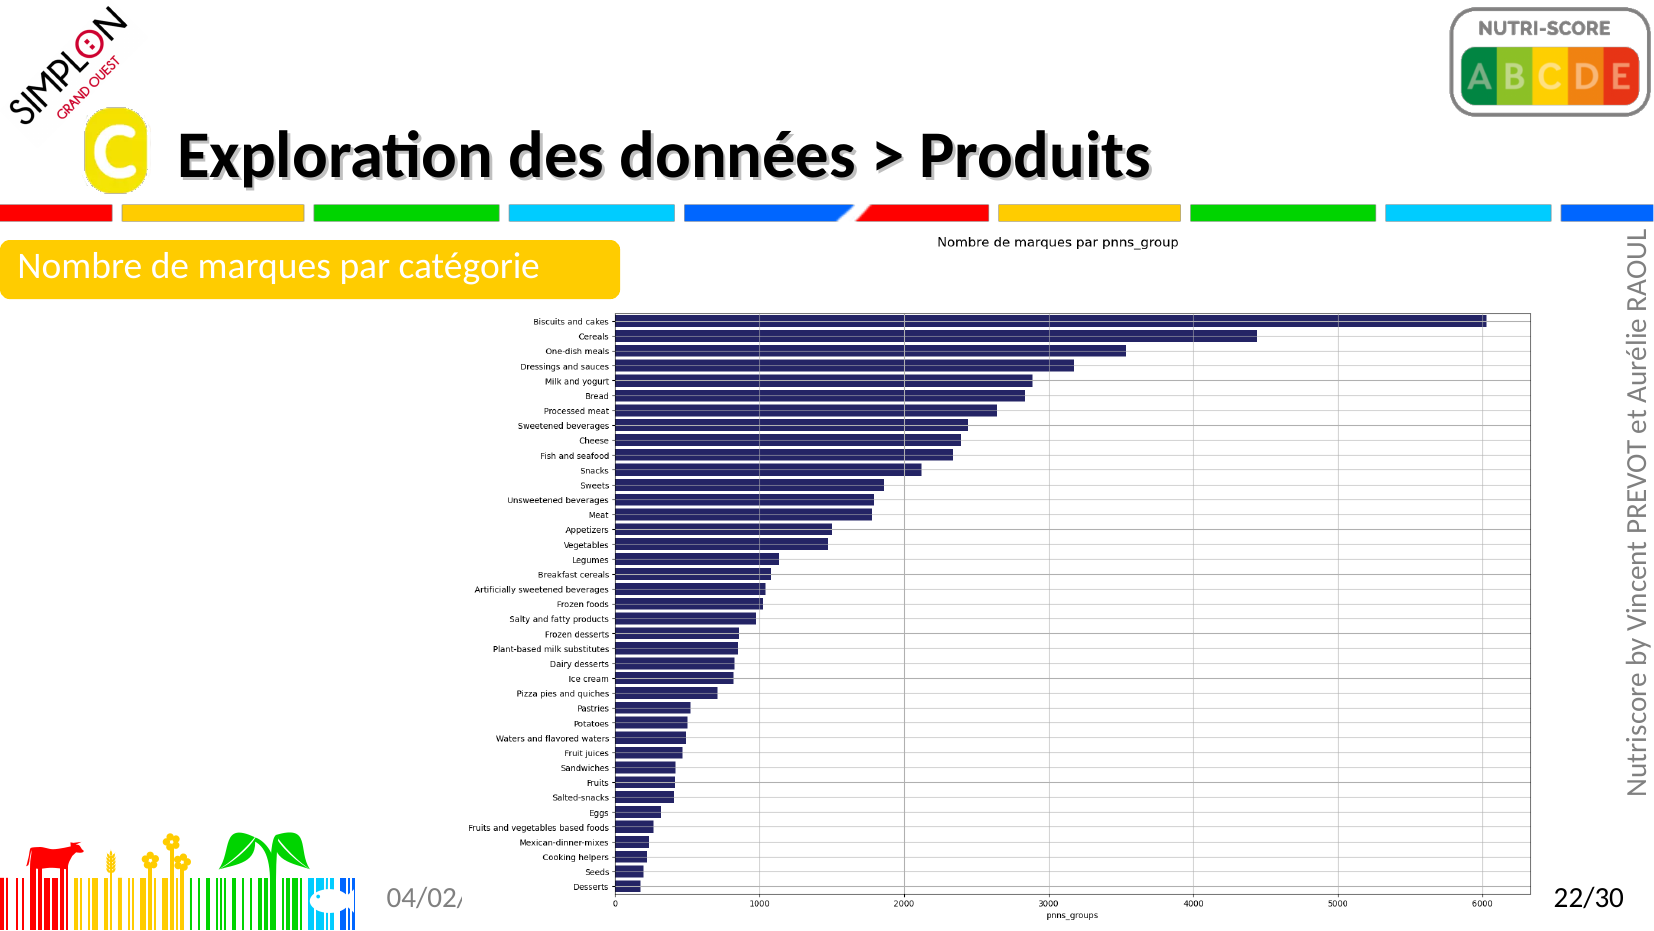

# Exploration des données > Produits
Nombre de marques par catégorie
22